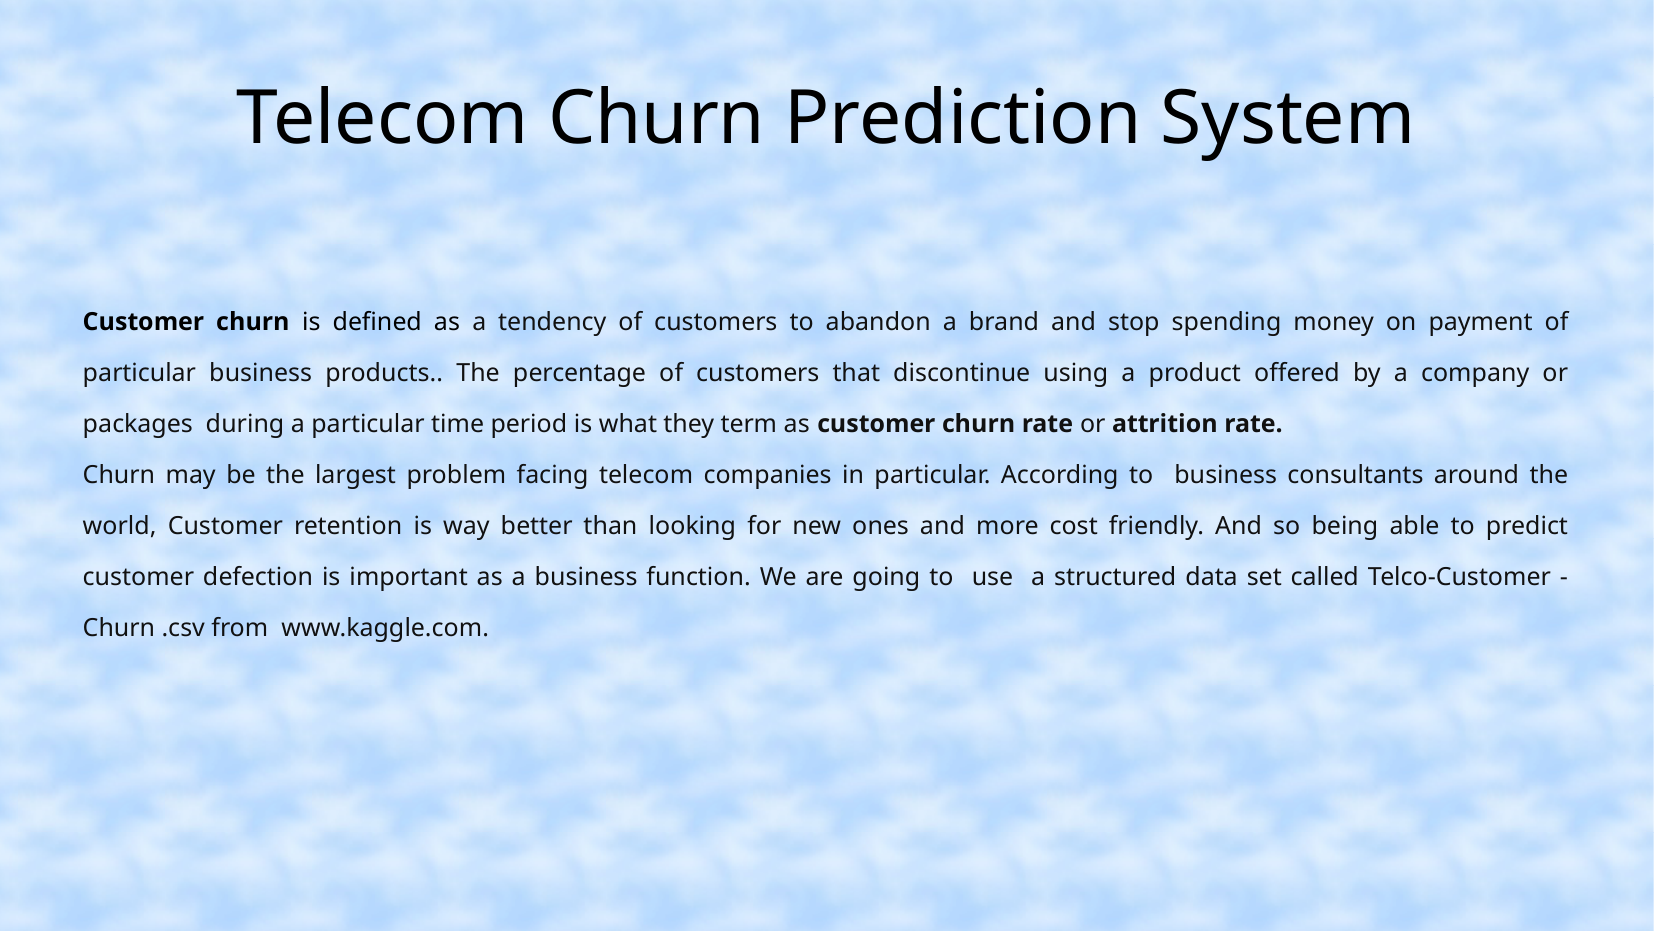

# Telecom Churn Prediction System
Customer churn is defined as a tendency of customers to abandon a brand and stop spending money on payment of particular business products.. The percentage of customers that discontinue using a product offered by a company or packages during a particular time period is what they term as customer churn rate or attrition rate.
Churn may be the largest problem facing telecom companies in particular. According to business consultants around the world, Customer retention is way better than looking for new ones and more cost friendly. And so being able to predict customer defection is important as a business function. We are going to use a structured data set called Telco-Customer -Churn .csv from www.kaggle.com.